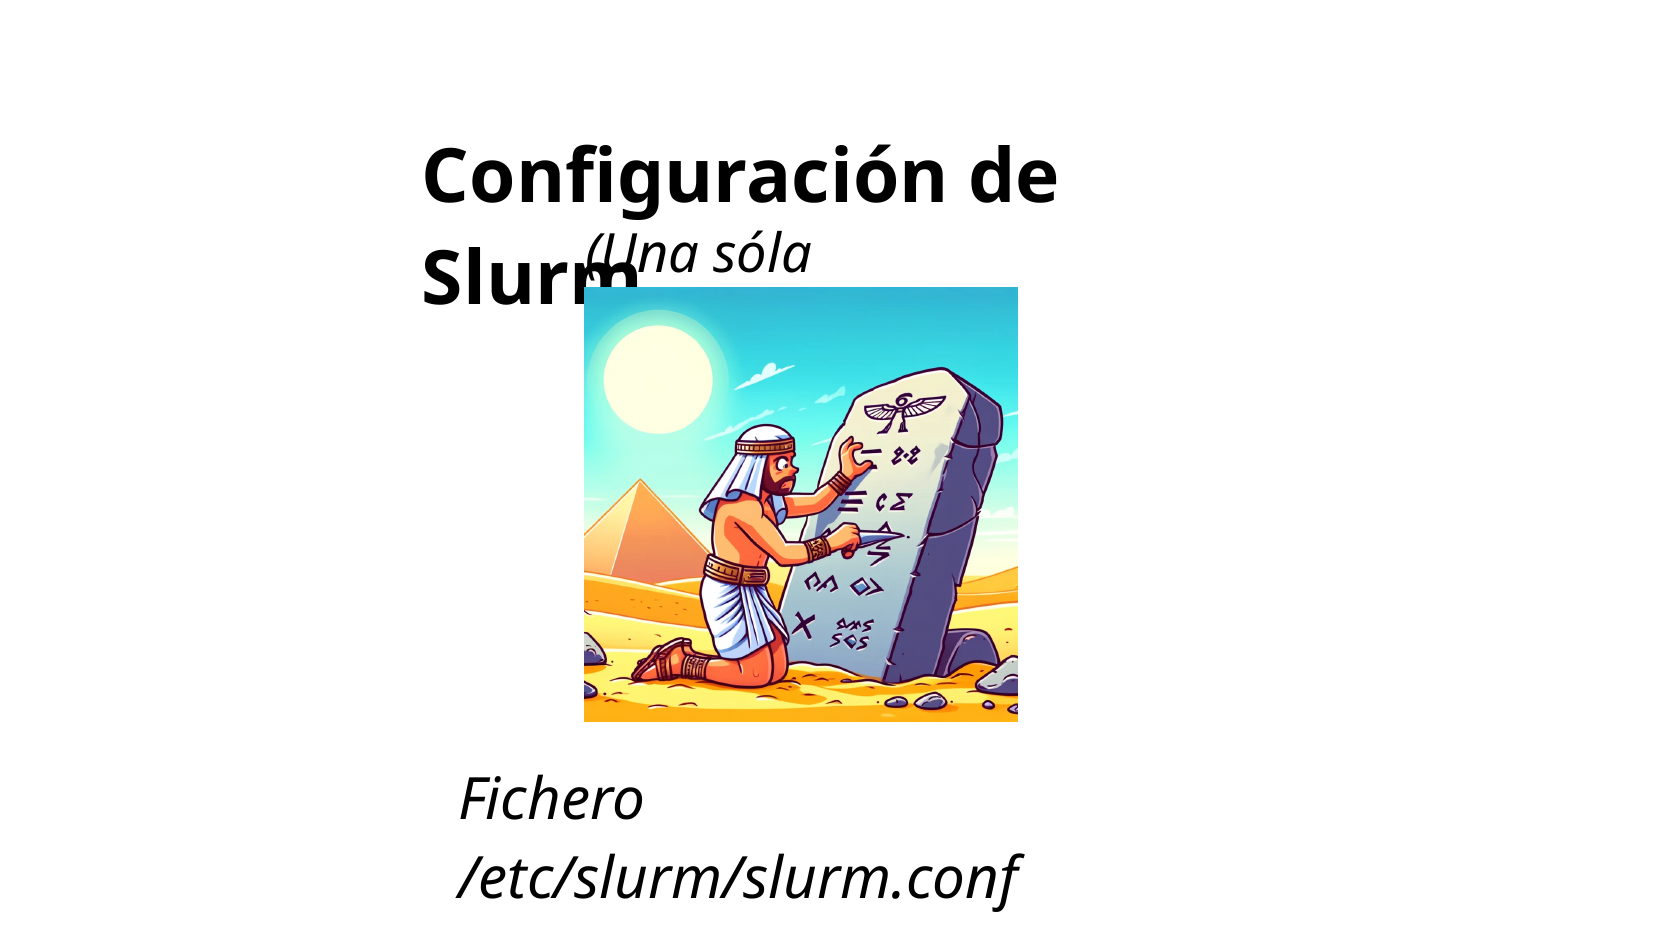

Configuración de Slurm
(Una sóla máquina)
Fichero /etc/slurm/slurm.conf